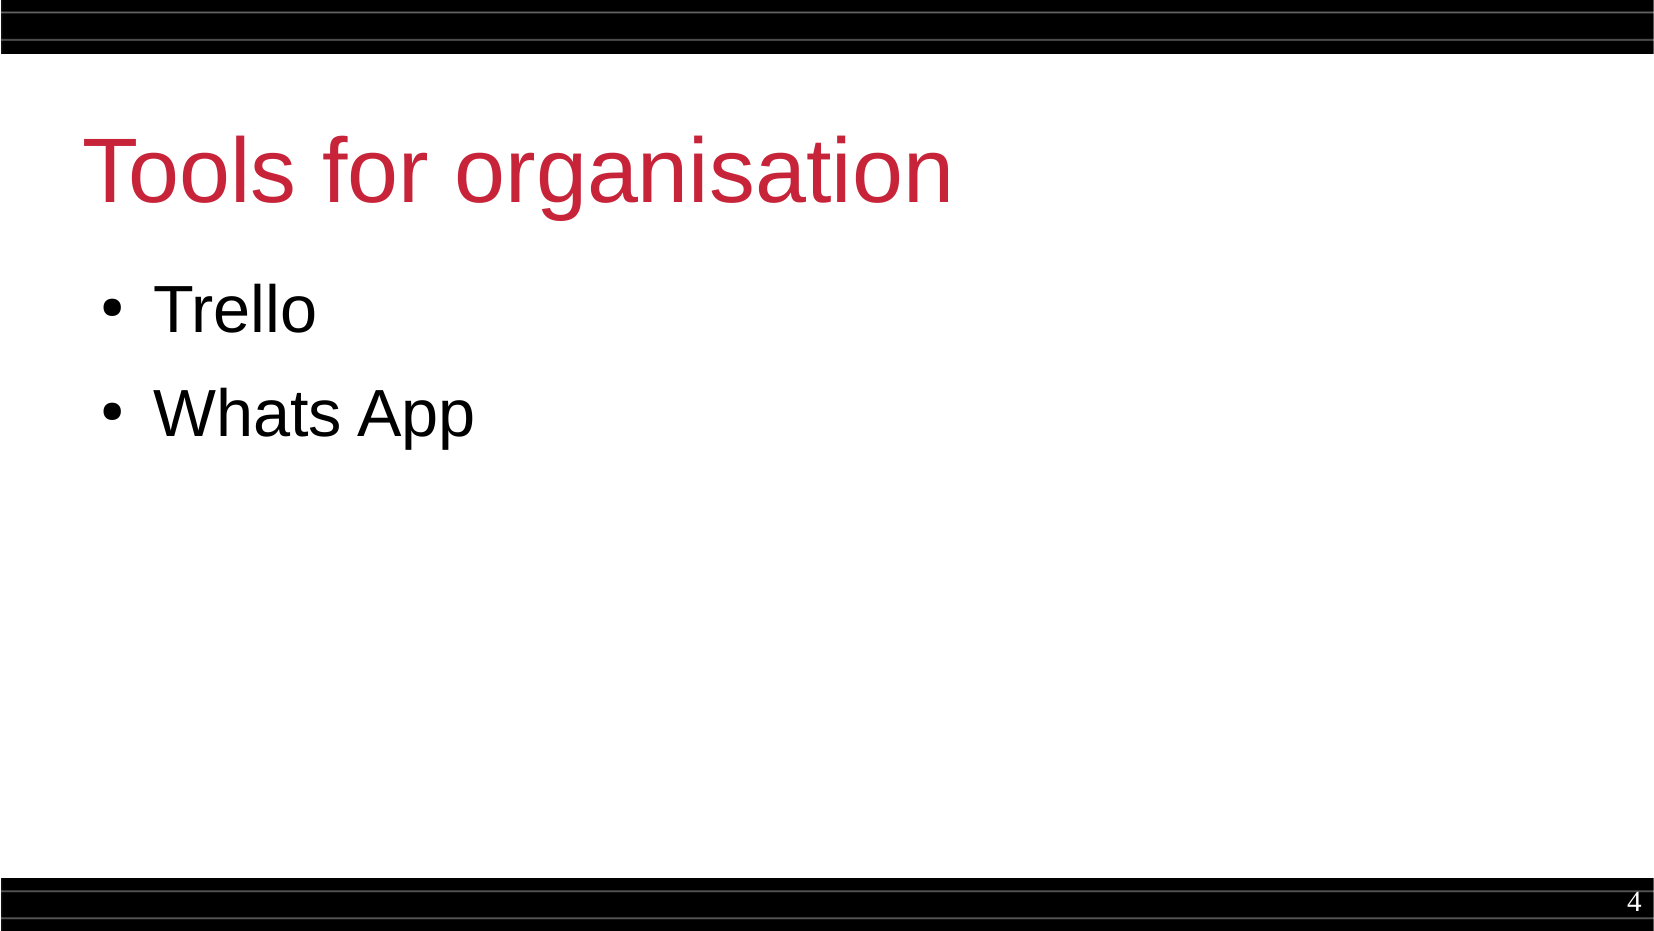

# Tools for organisation
Trello
Whats App